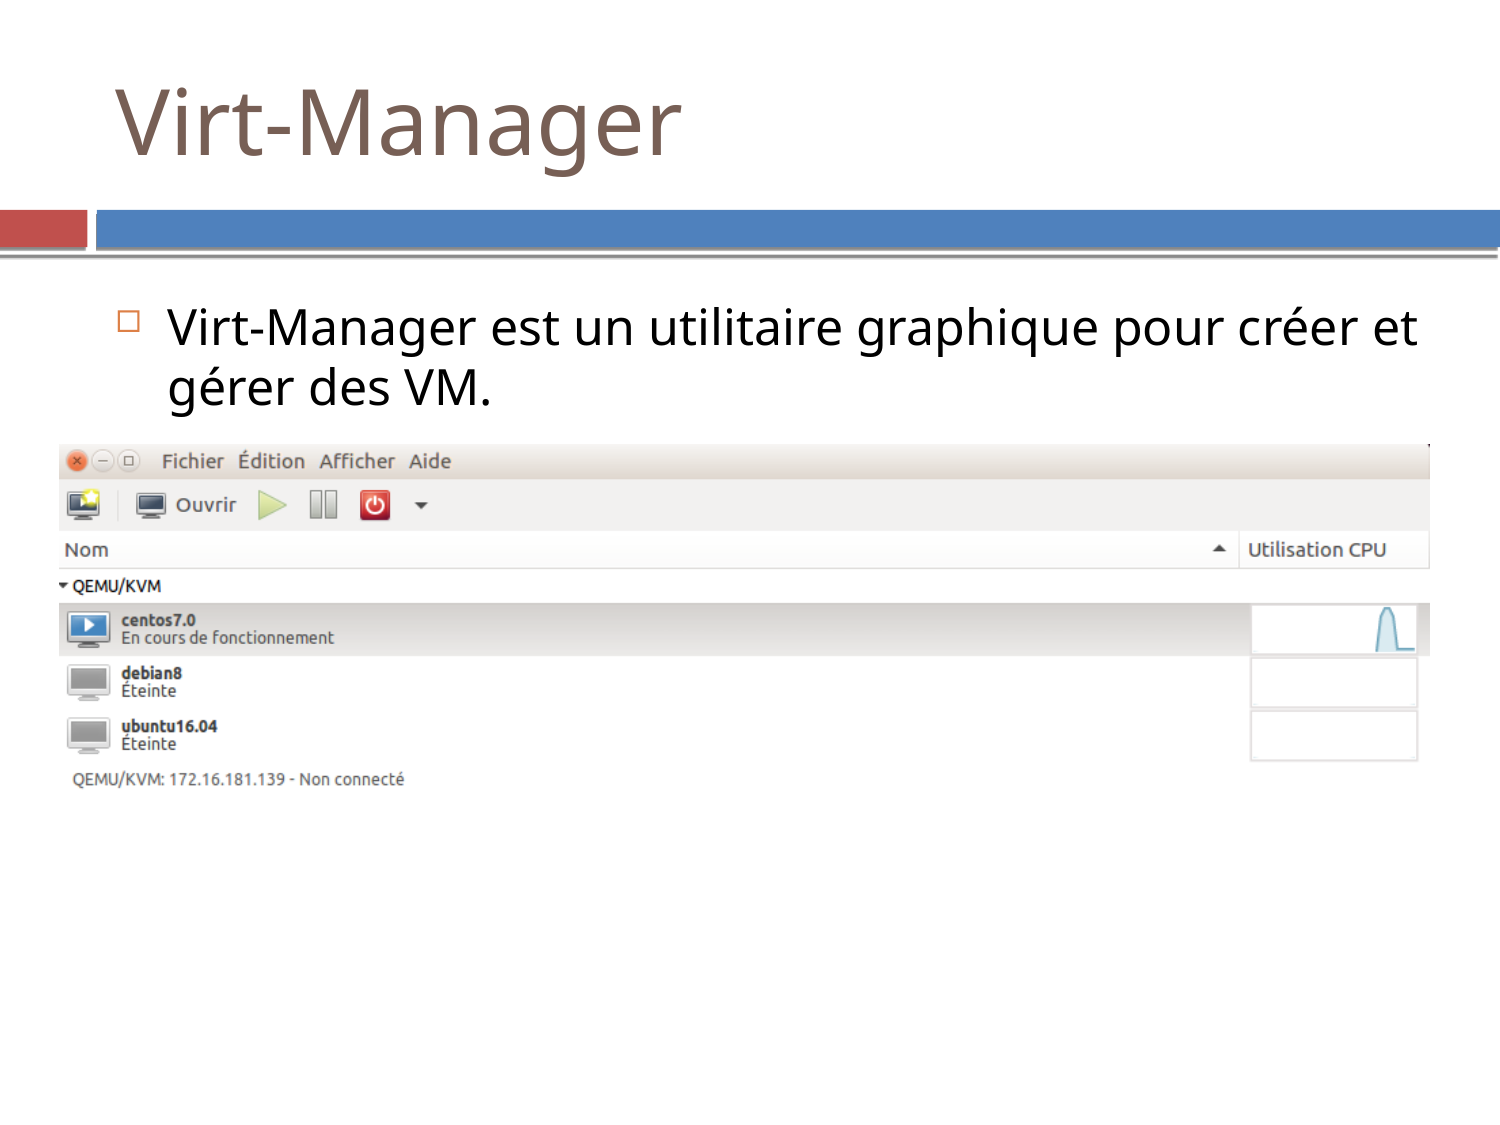

Virt-Manager
Virt-Manager est un utilitaire graphique pour créer et gérer des VM.